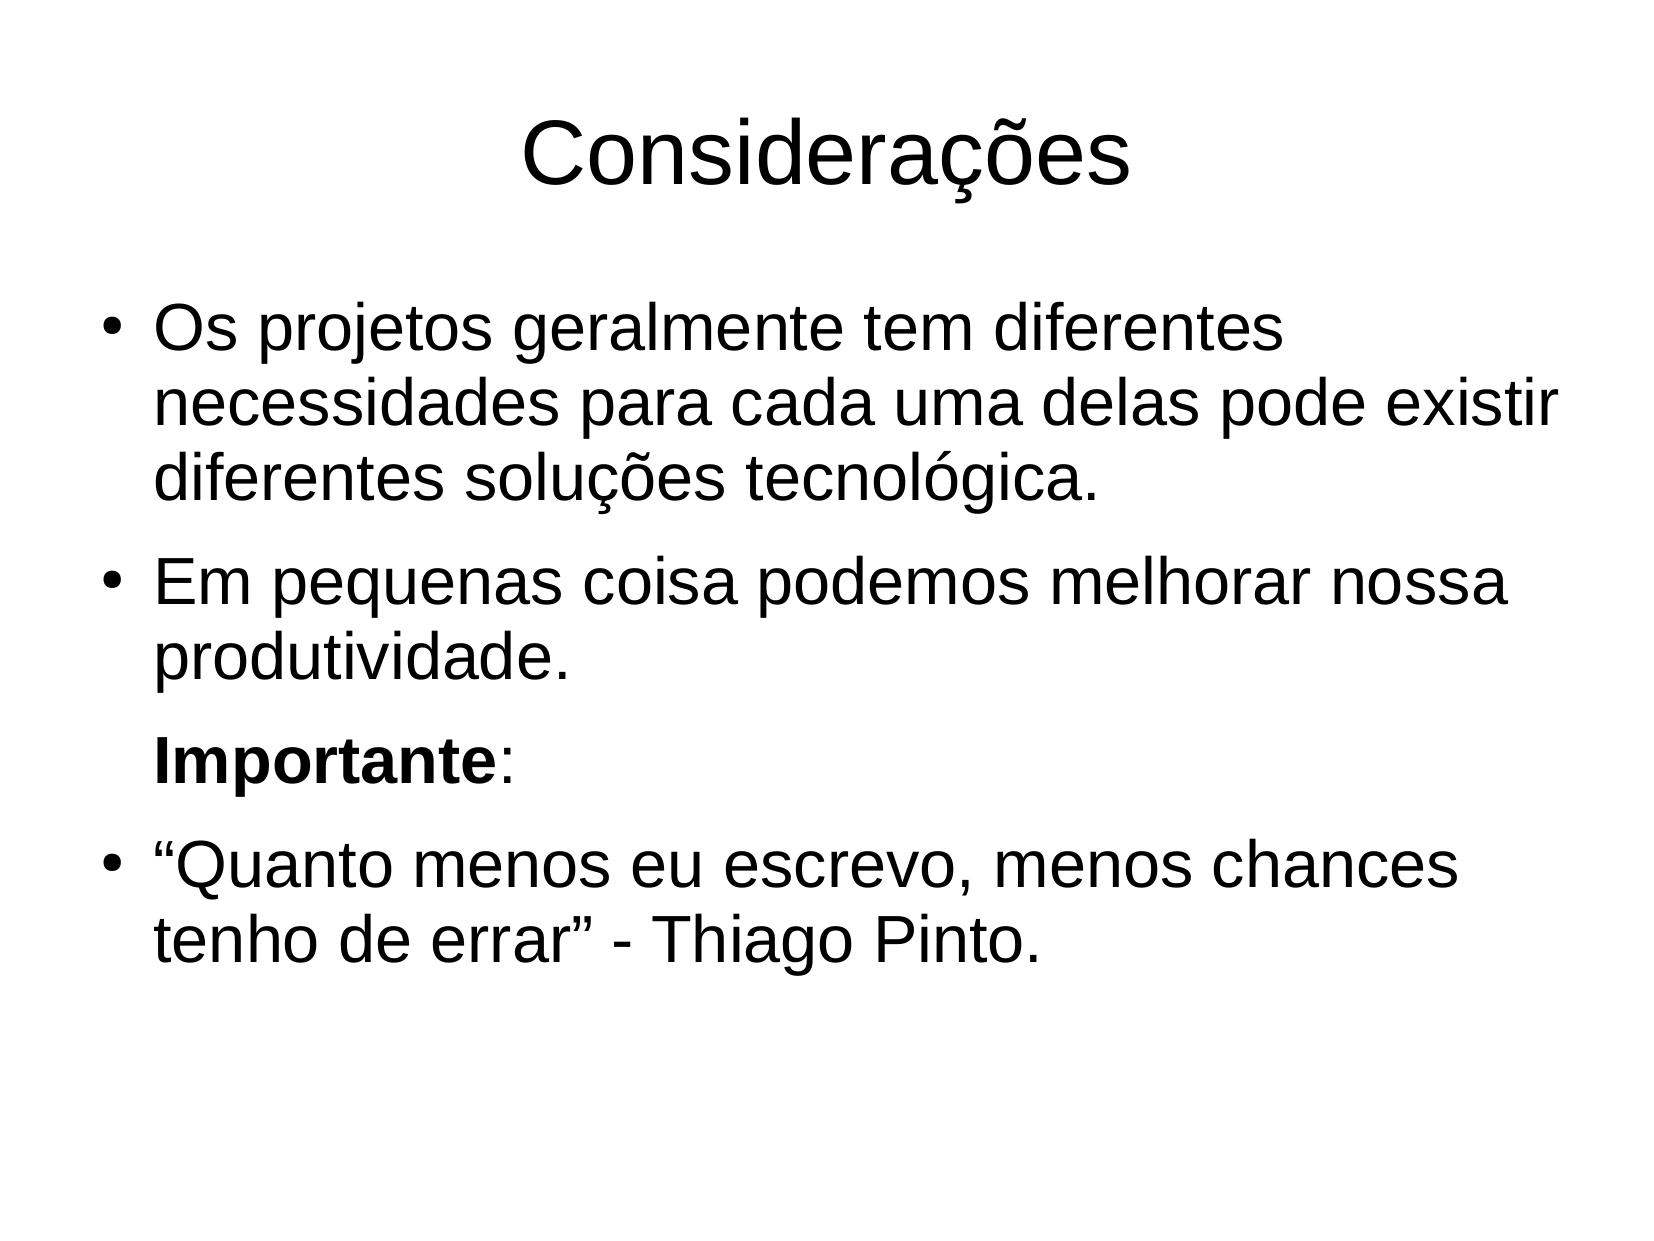

# Considerações
Os projetos geralmente tem diferentes necessidades para cada uma delas pode existir diferentes soluções tecnológica.
Em pequenas coisa podemos melhorar nossa produtividade.
Importante:
“Quanto menos eu escrevo, menos chances tenho de errar” - Thiago Pinto.